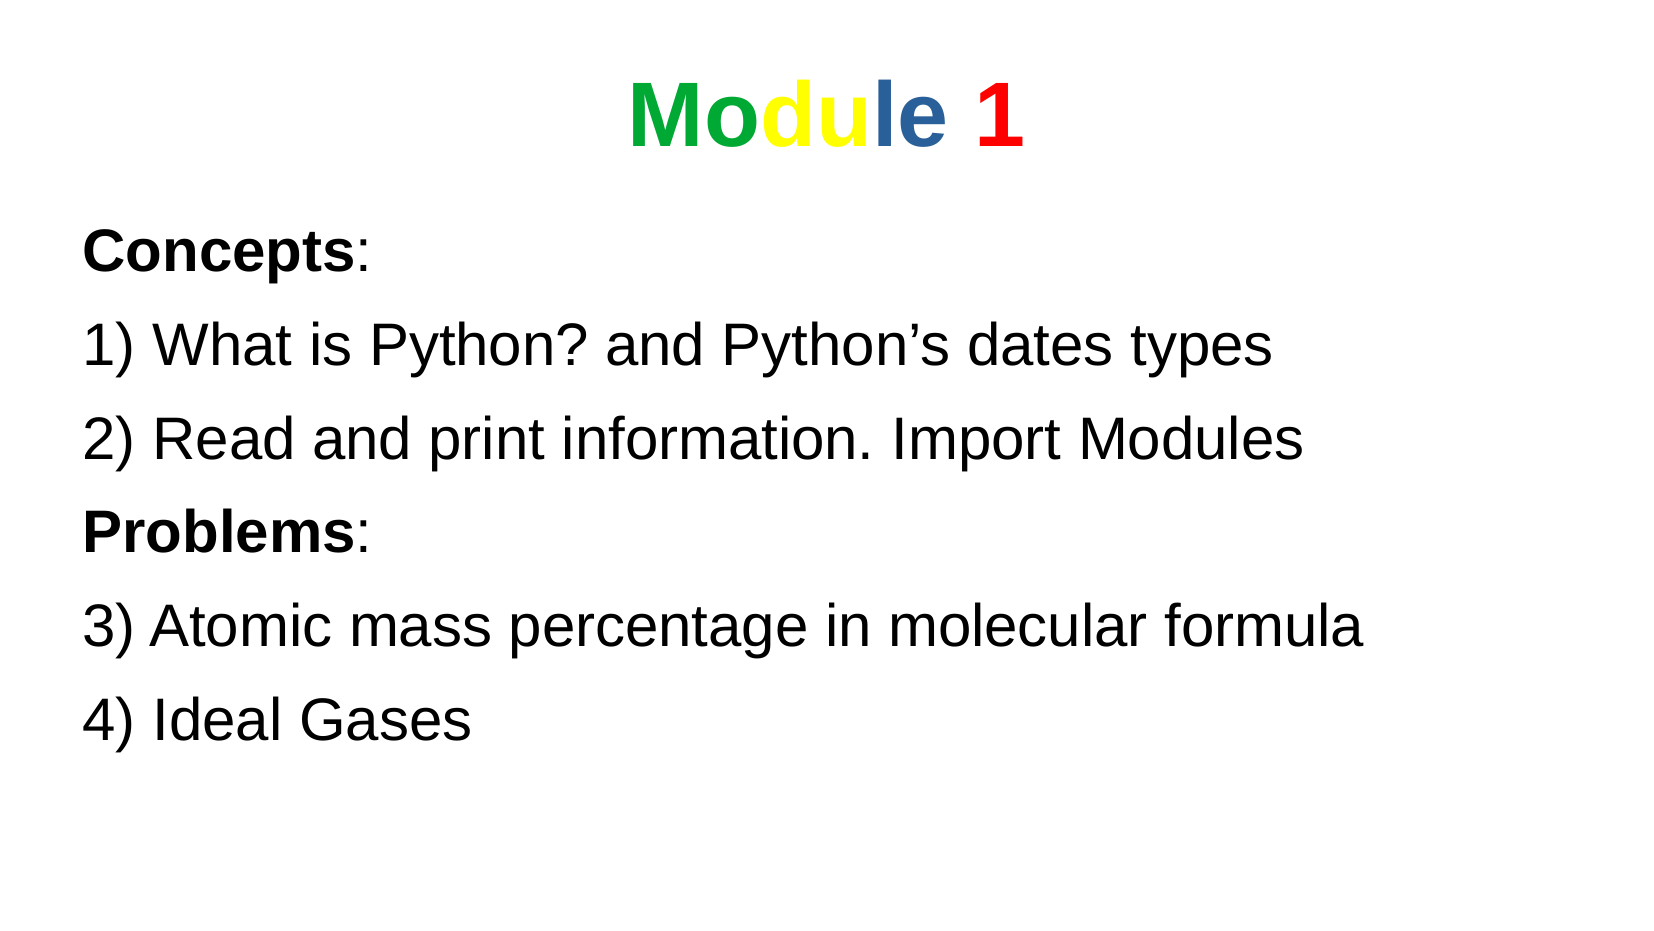

# Module 1
Concepts:
1) What is Python? and Python’s dates types
2) Read and print information. Import Modules
Problems:
3) Atomic mass percentage in molecular formula
4) Ideal Gases